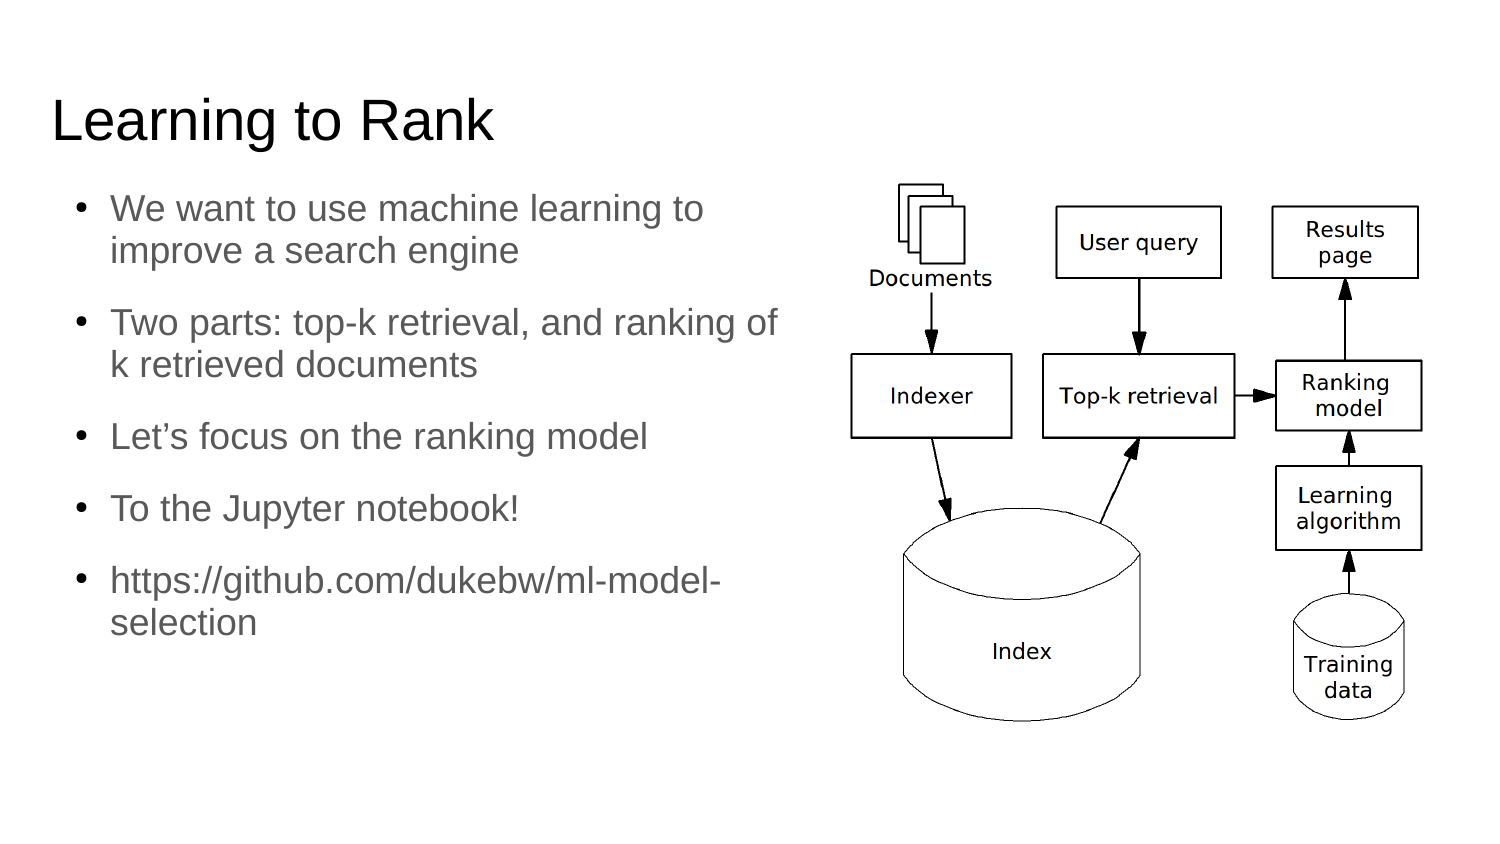

# Learning to Rank
We want to use machine learning to improve a search engine
Two parts: top-k retrieval, and ranking of k retrieved documents
Let’s focus on the ranking model
To the Jupyter notebook!
https://github.com/dukebw/ml-model-selection